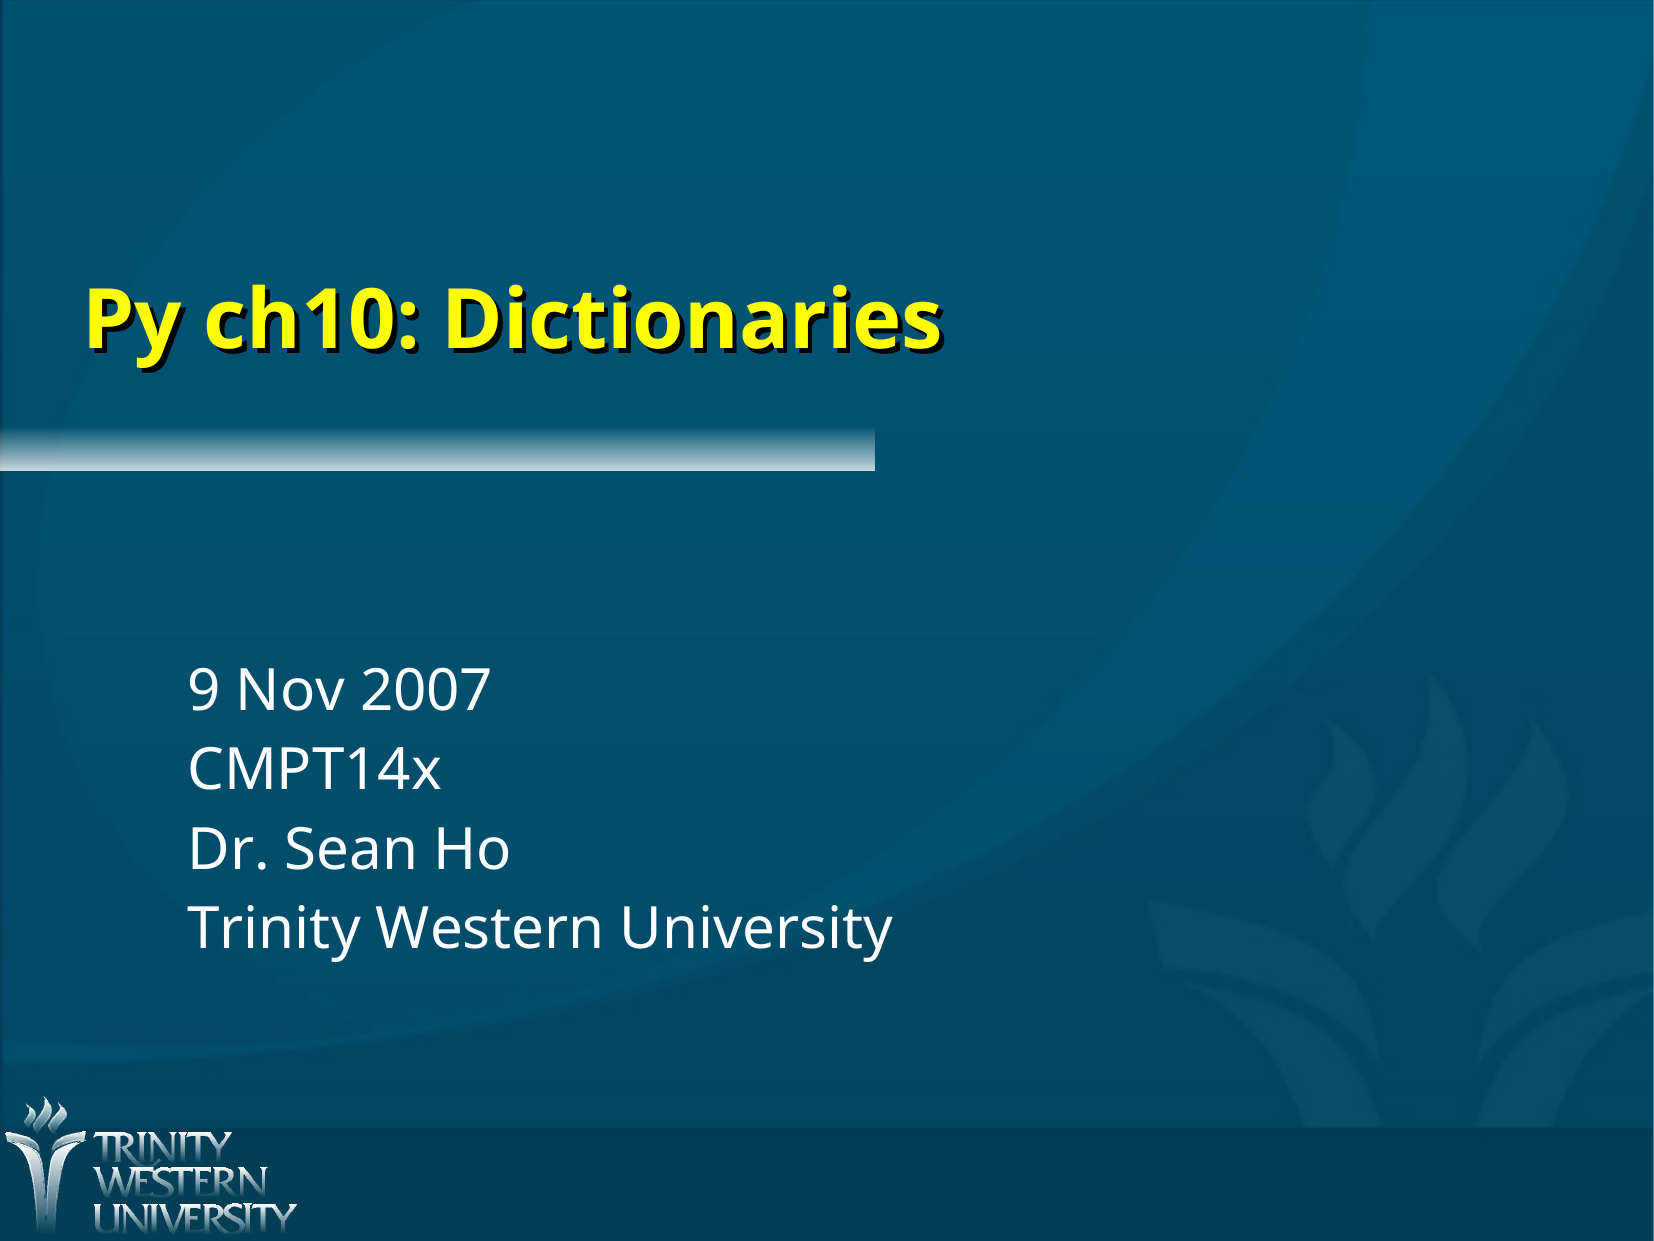

# Py ch10: Dictionaries
9 Nov 2007
CMPT14x
Dr. Sean Ho
Trinity Western University